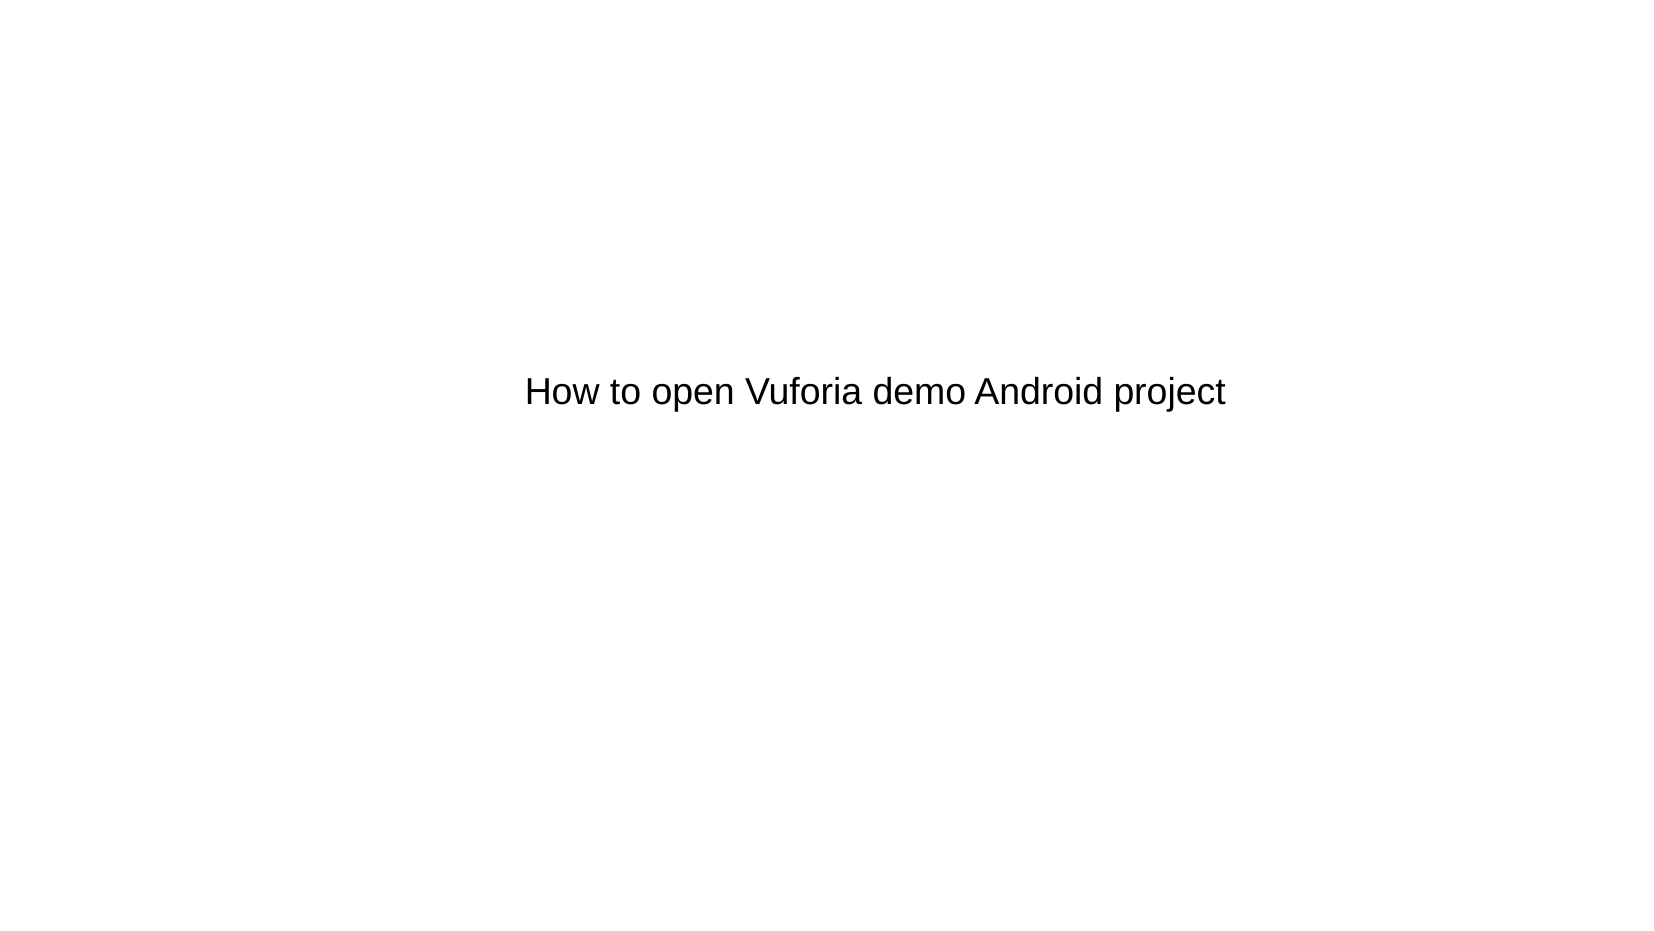

How to open Vuforia demo Android project